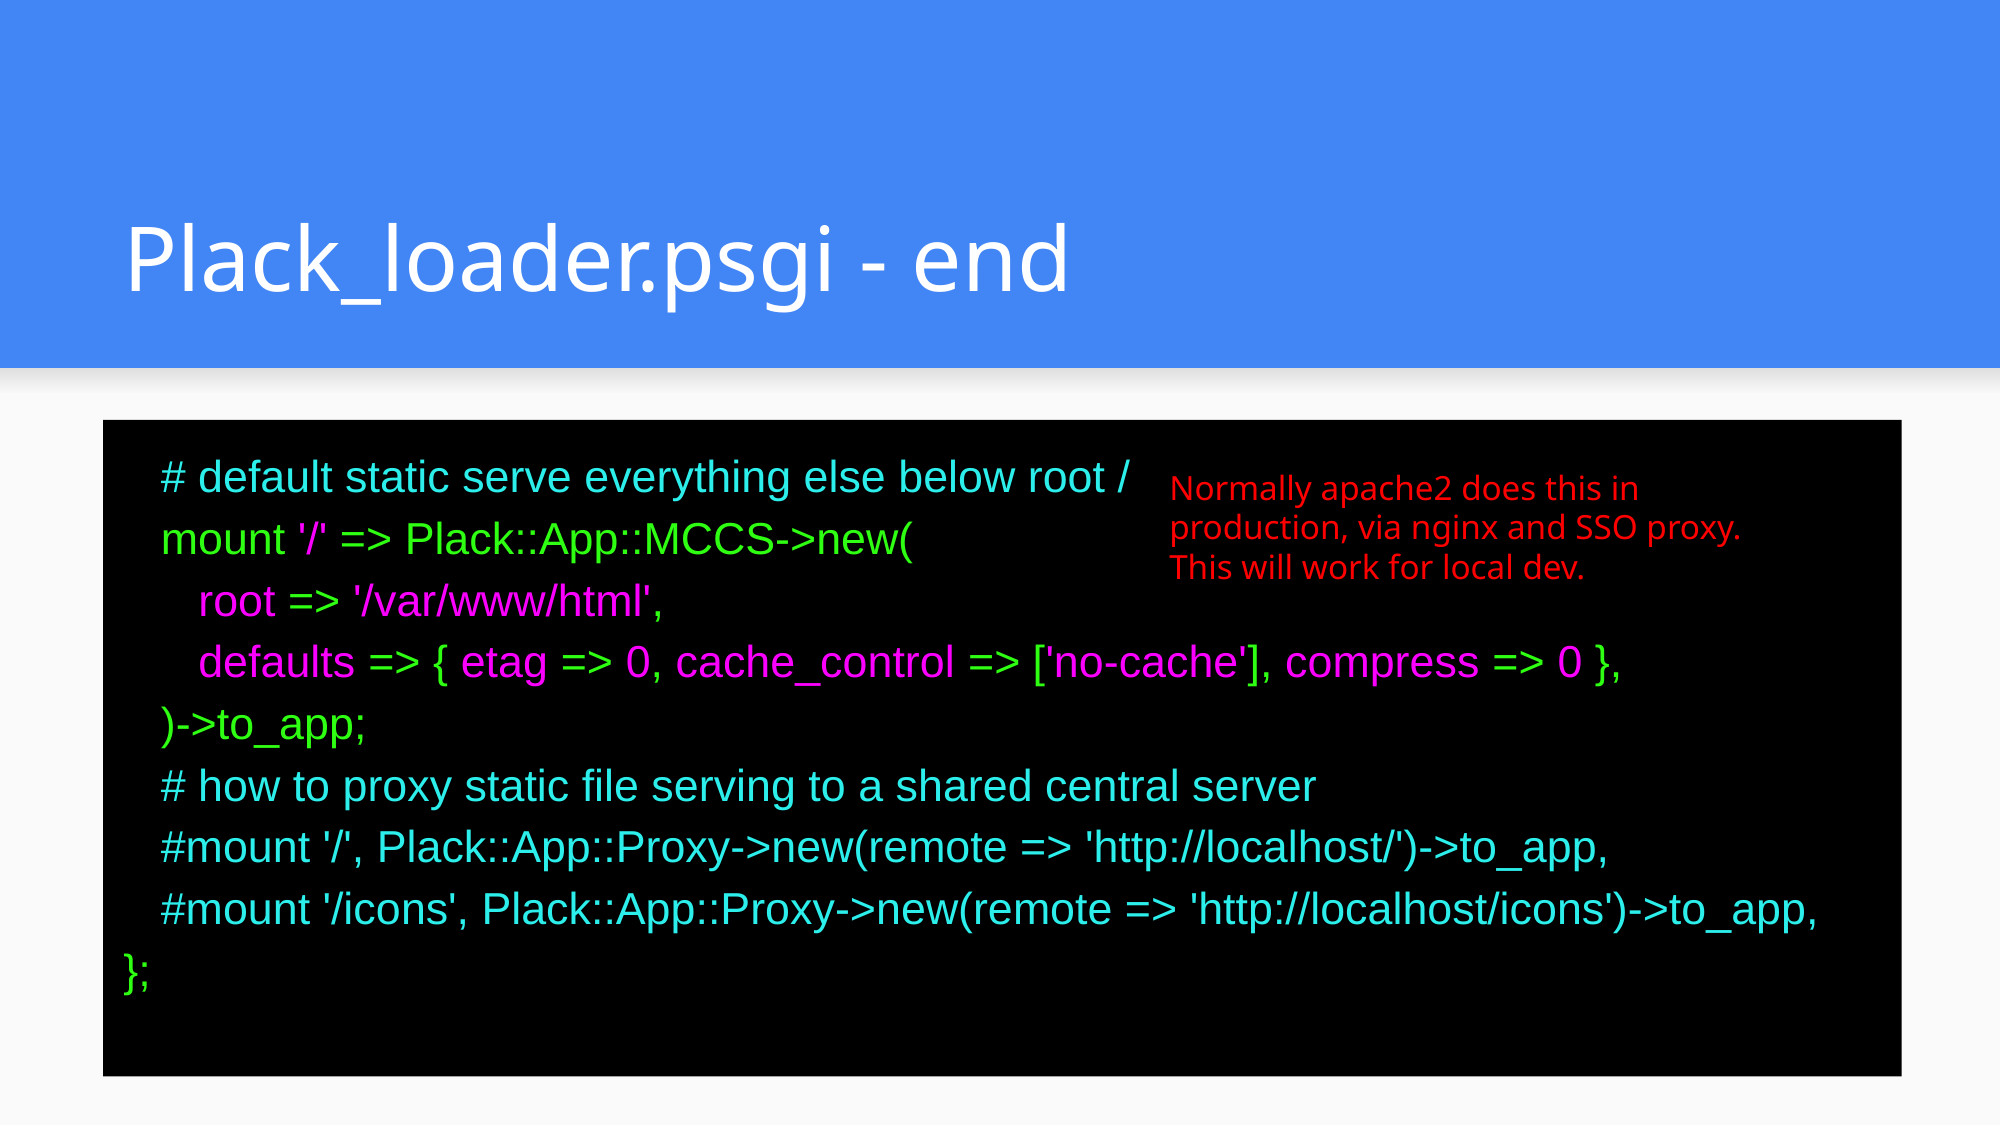

# Plack_loader.psgi - end
 # default static serve everything else below root /
 mount '/' => Plack::App::MCCS->new(
 root => '/var/www/html',
 defaults => { etag => 0, cache_control => ['no-cache'], compress => 0 },
 )->to_app;
 # how to proxy static file serving to a shared central server
 #mount '/', Plack::App::Proxy->new(remote => 'http://localhost/')->to_app,
 #mount '/icons', Plack::App::Proxy->new(remote => 'http://localhost/icons')->to_app,
};
Normally apache2 does this in production, via nginx and SSO proxy.
This will work for local dev.